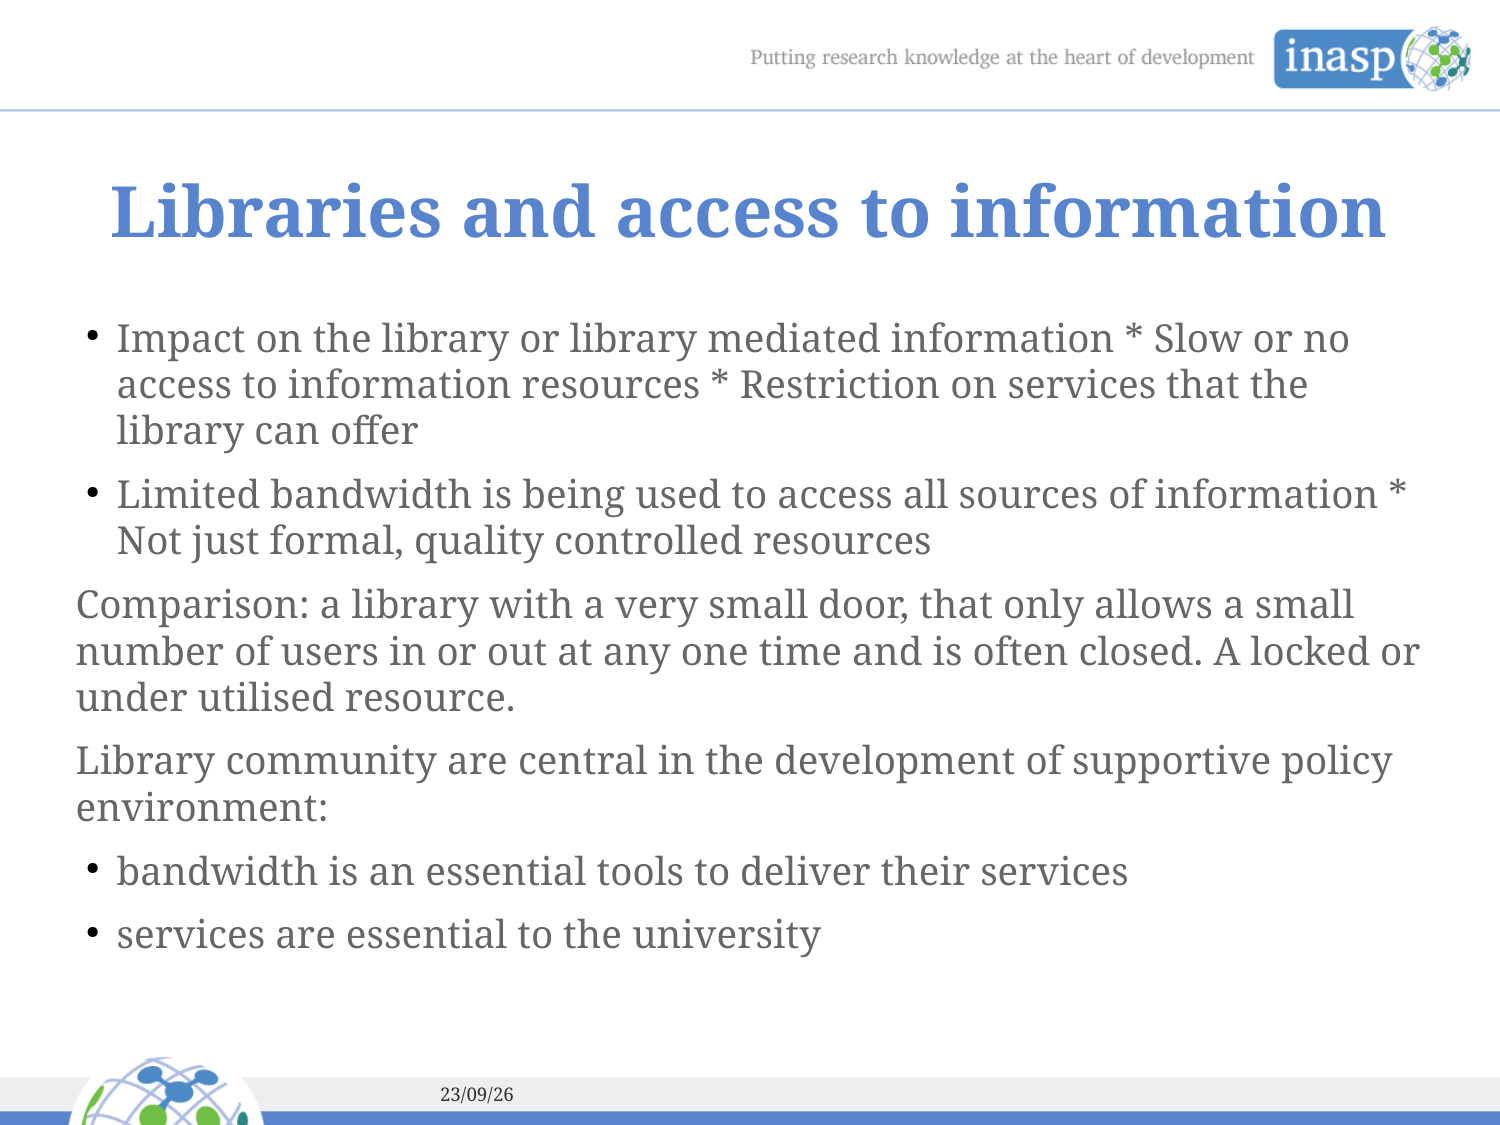

# Libraries and access to information
Impact on the library or library mediated information * Slow or no access to information resources * Restriction on services that the library can offer
Limited bandwidth is being used to access all sources of information * Not just formal, quality controlled resources
Comparison: a library with a very small door, that only allows a small number of users in or out at any one time and is often closed. A locked or under utilised resource.
Library community are central in the development of supportive policy environment:
bandwidth is an essential tools to deliver their services
services are essential to the university